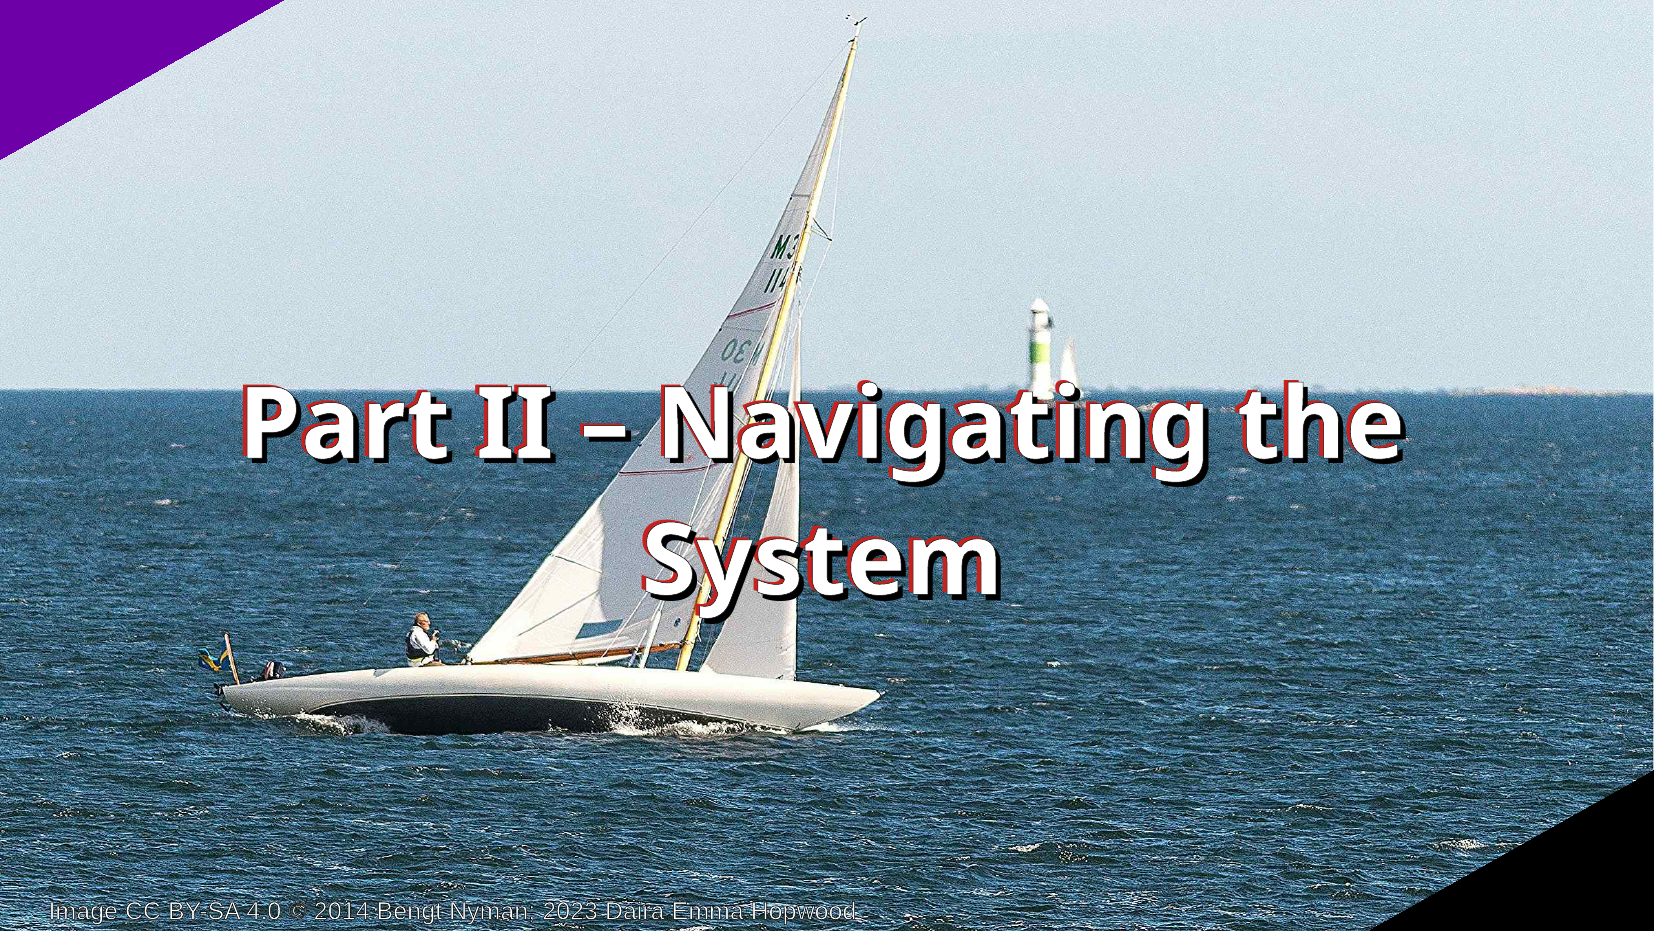

# Part II – Navigating the System
Part II – Navigating the System
Image CC BY-SA 4.0 © 2014 Bengt Nyman; 2023 Daira Emma Hopwood